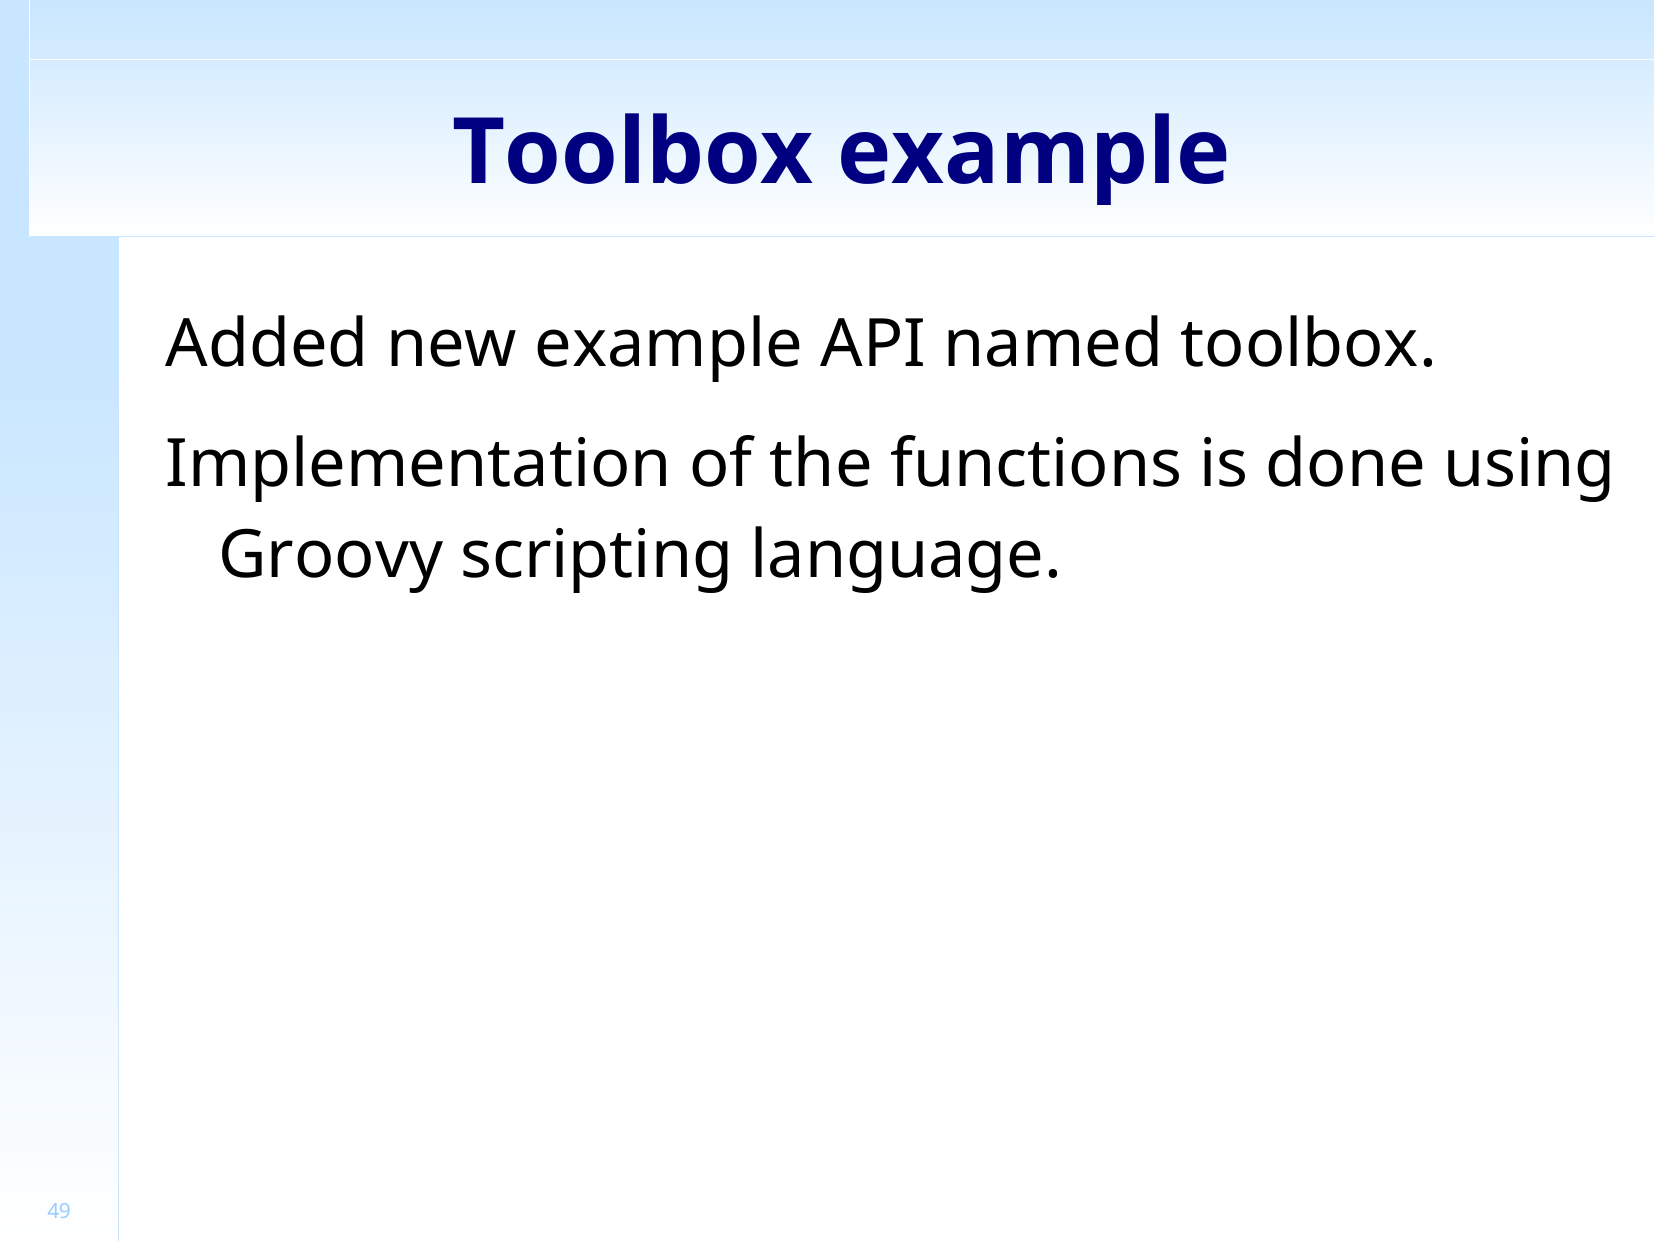

# Toolbox example
Added new example API named toolbox.
Implementation of the functions is done using Groovy scripting language.